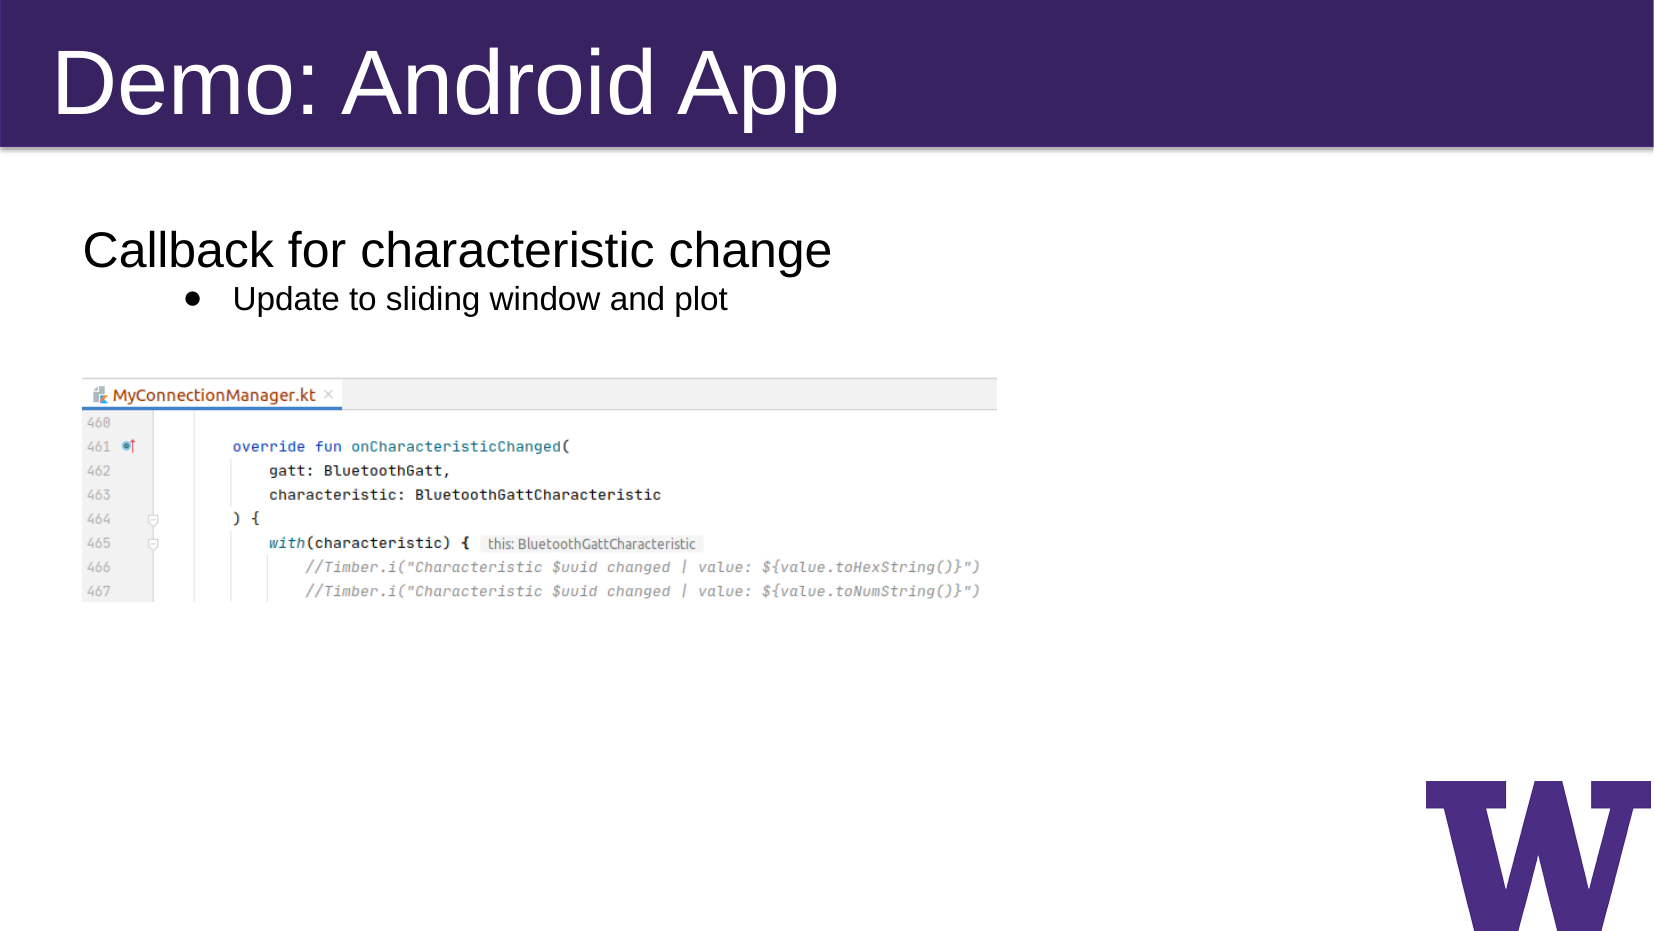

Demo: Android App
Callback for characteristic change
Update to sliding window and plot